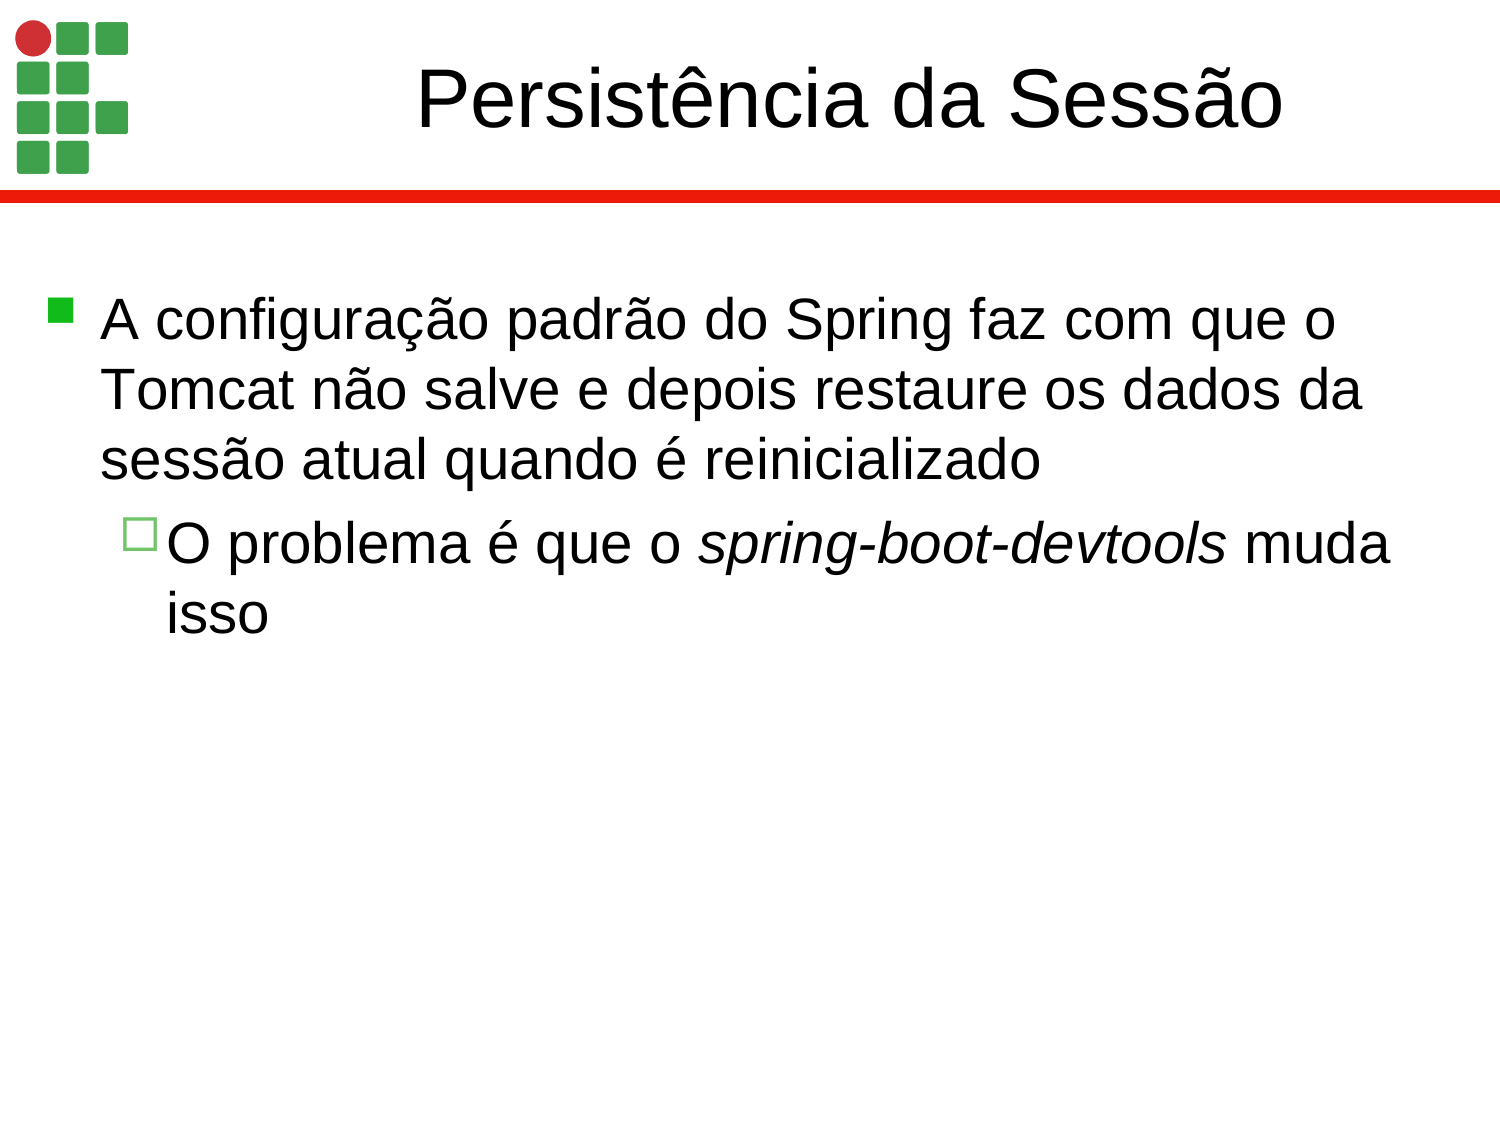

# Persistência da Sessão
A configuração padrão do Spring faz com que o Tomcat não salve e depois restaure os dados da sessão atual quando é reinicializado
O problema é que o spring-boot-devtools muda isso